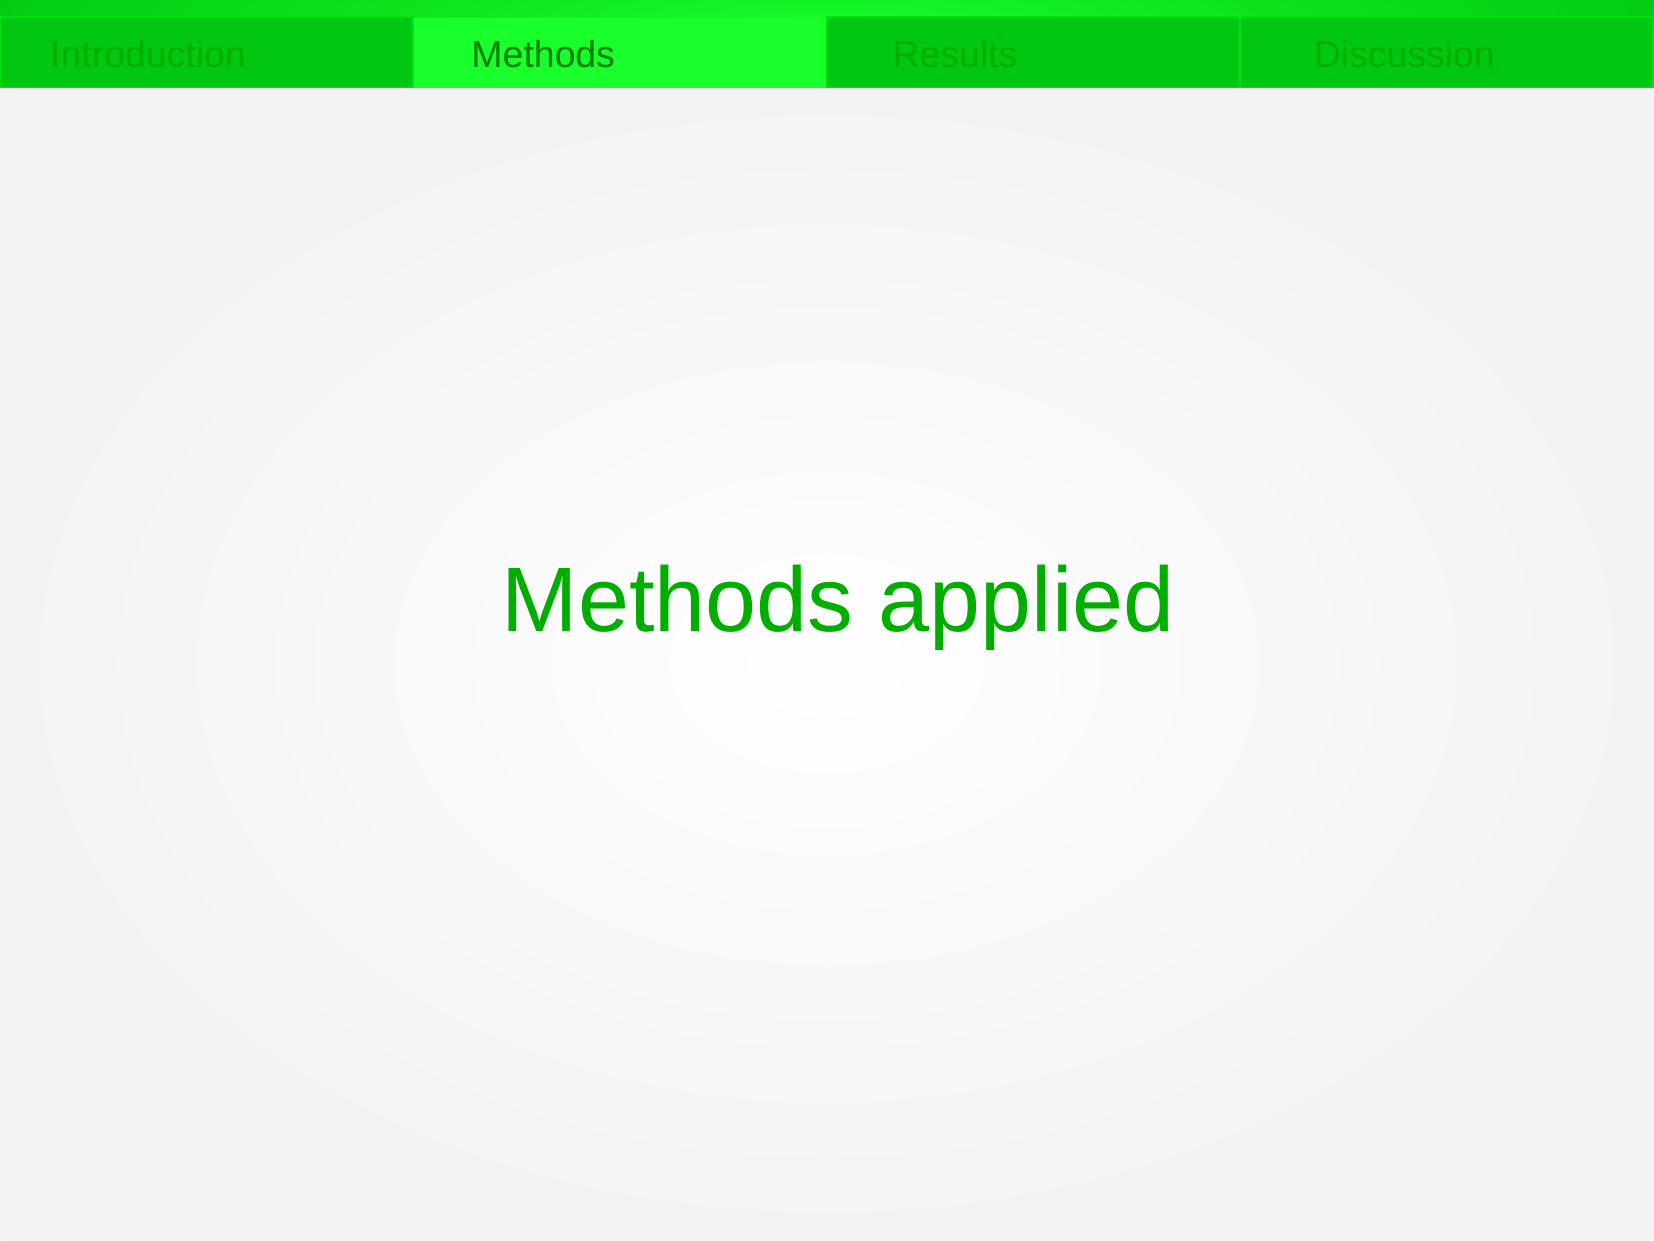

Introduction
Methods
Results
Discussion
# Methods applied